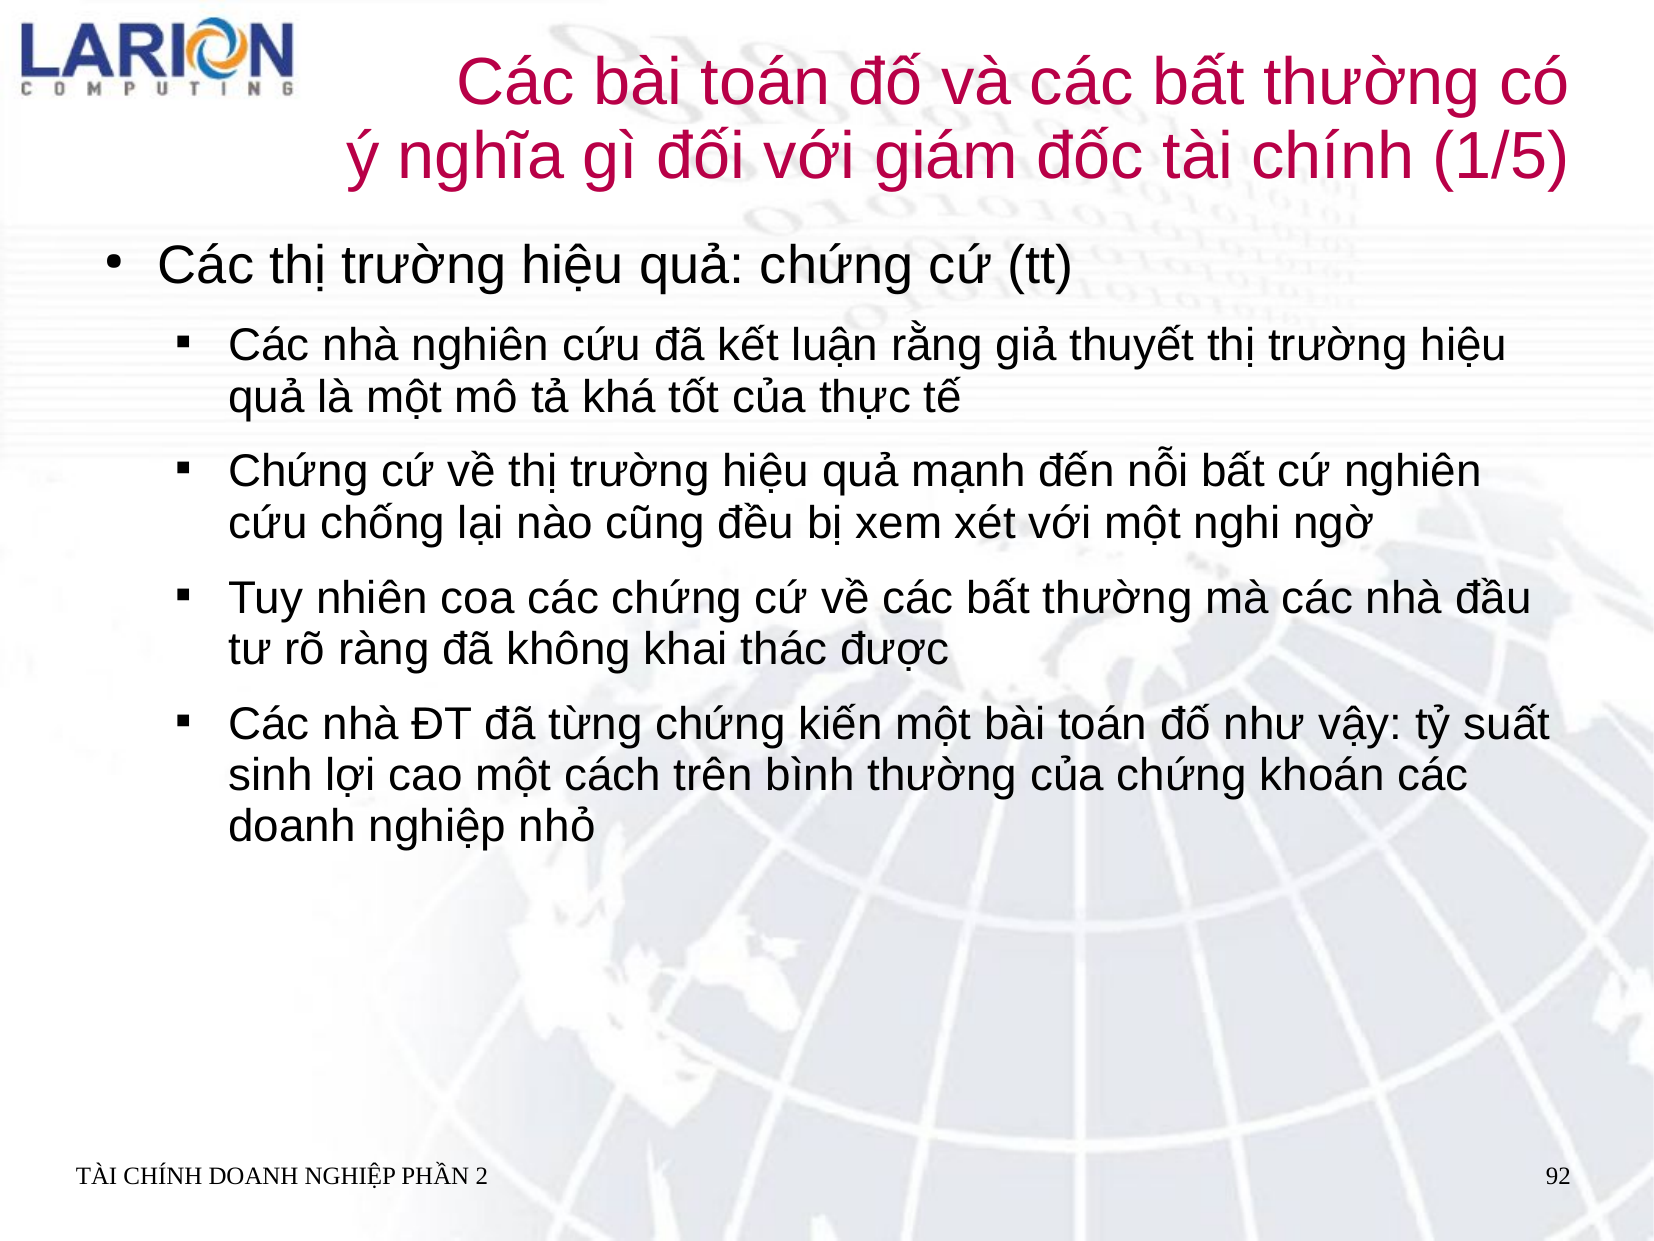

# Các bài toán đố và các bất thường có ý nghĩa gì đối với giám đốc tài chính (1/5)
Các thị trường hiệu quả: chứng cứ (tt)
Các nhà nghiên cứu đã kết luận rằng giả thuyết thị trường hiệu quả là một mô tả khá tốt của thực tế
Chứng cứ về thị trường hiệu quả mạnh đến nỗi bất cứ nghiên cứu chống lại nào cũng đều bị xem xét với một nghi ngờ
Tuy nhiên coa các chứng cứ về các bất thường mà các nhà đầu tư rõ ràng đã không khai thác được
Các nhà ĐT đã từng chứng kiến một bài toán đố như vậy: tỷ suất sinh lợi cao một cách trên bình thường của chứng khoán các doanh nghiệp nhỏ
TÀI CHÍNH DOANH NGHIỆP PHẦN 2
92